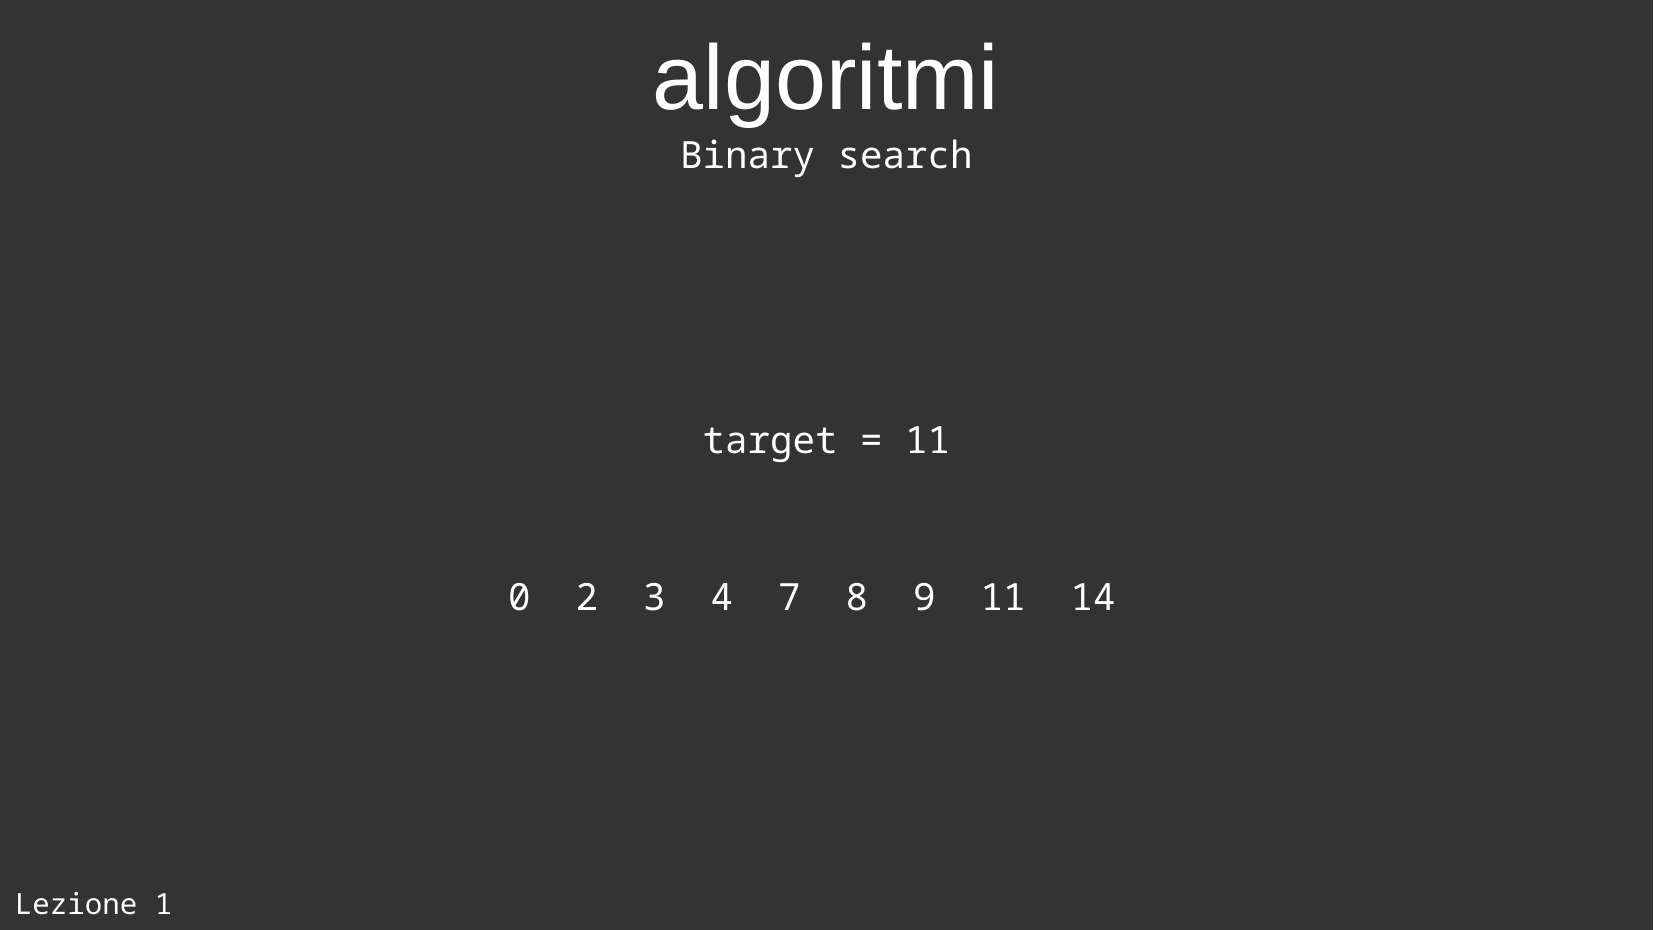

# algoritmi
Binary search
target = 11
0 2 3 4 7 8 9 11 14
Lezione 1